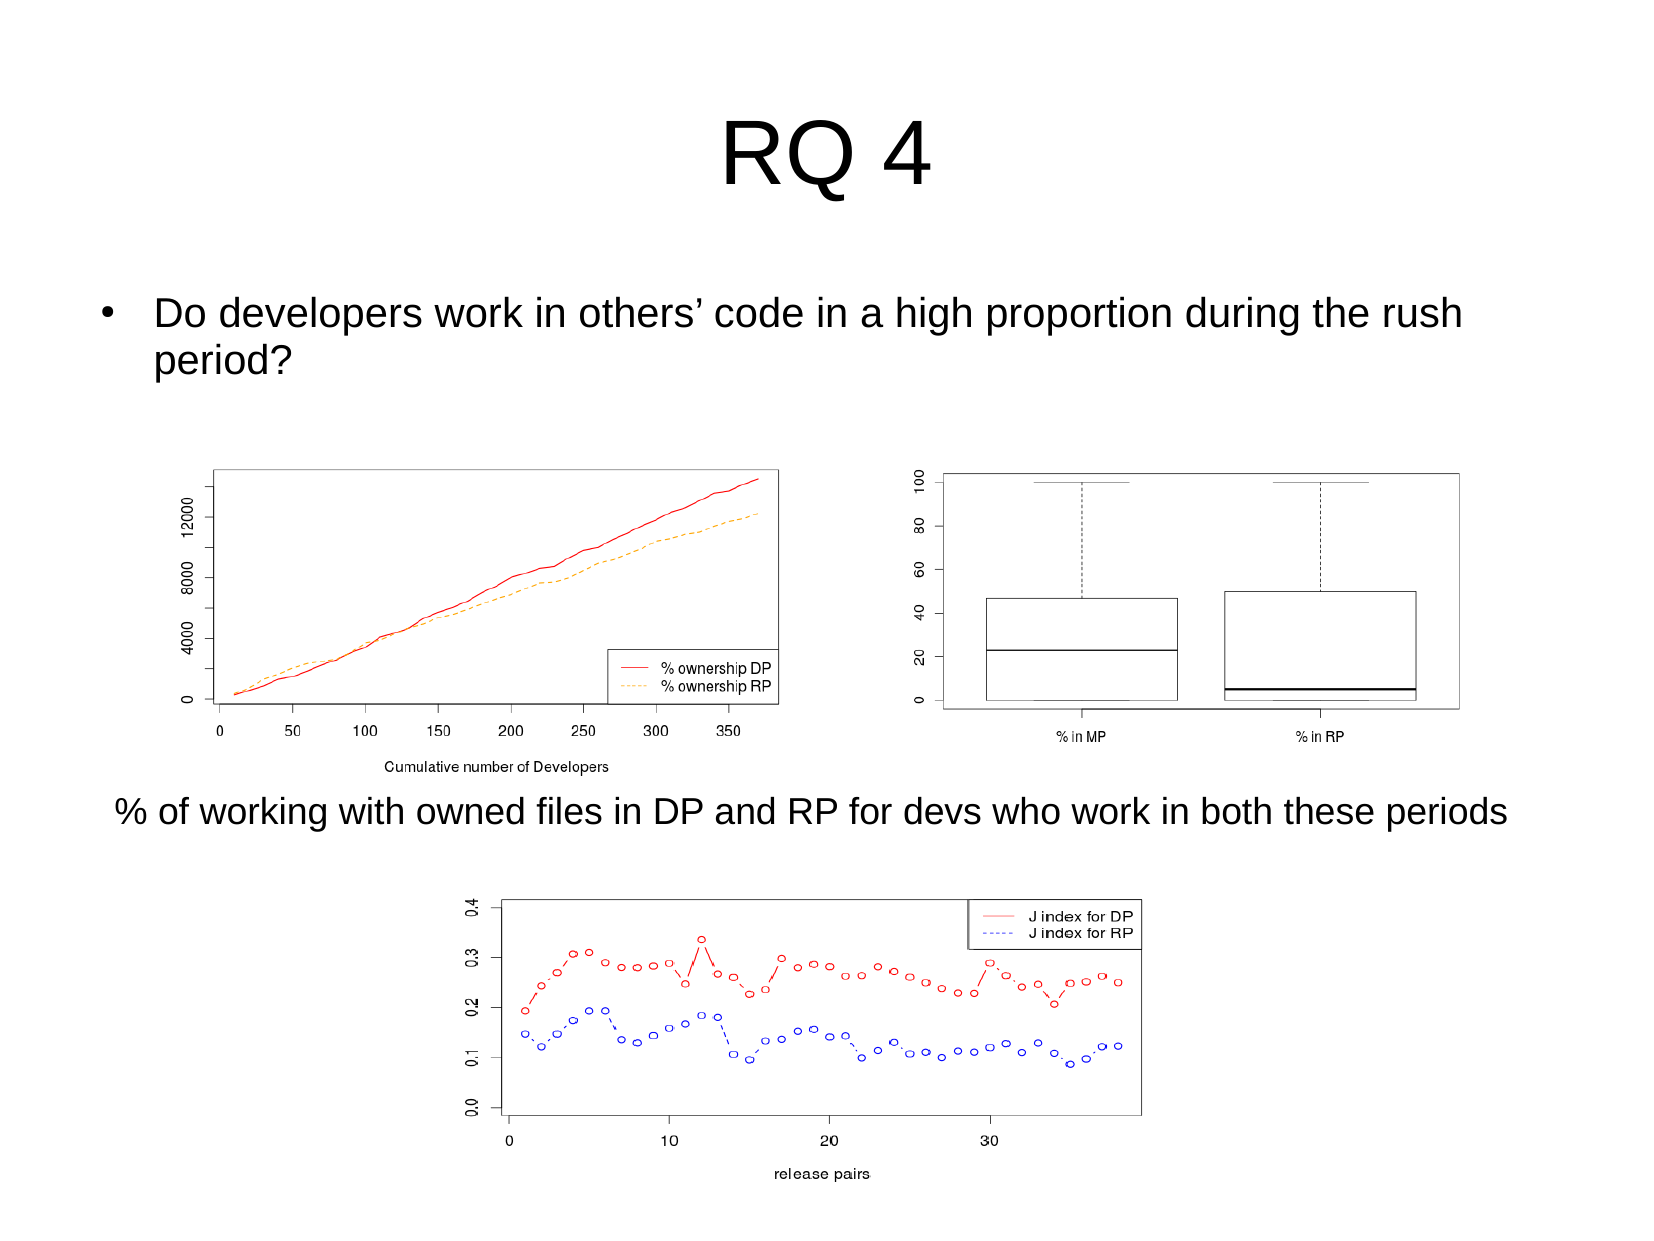

# RQ 4
Do developers work in others’ code in a high proportion during the rush period?
% of working with owned files in DP and RP for devs who work in both these periods